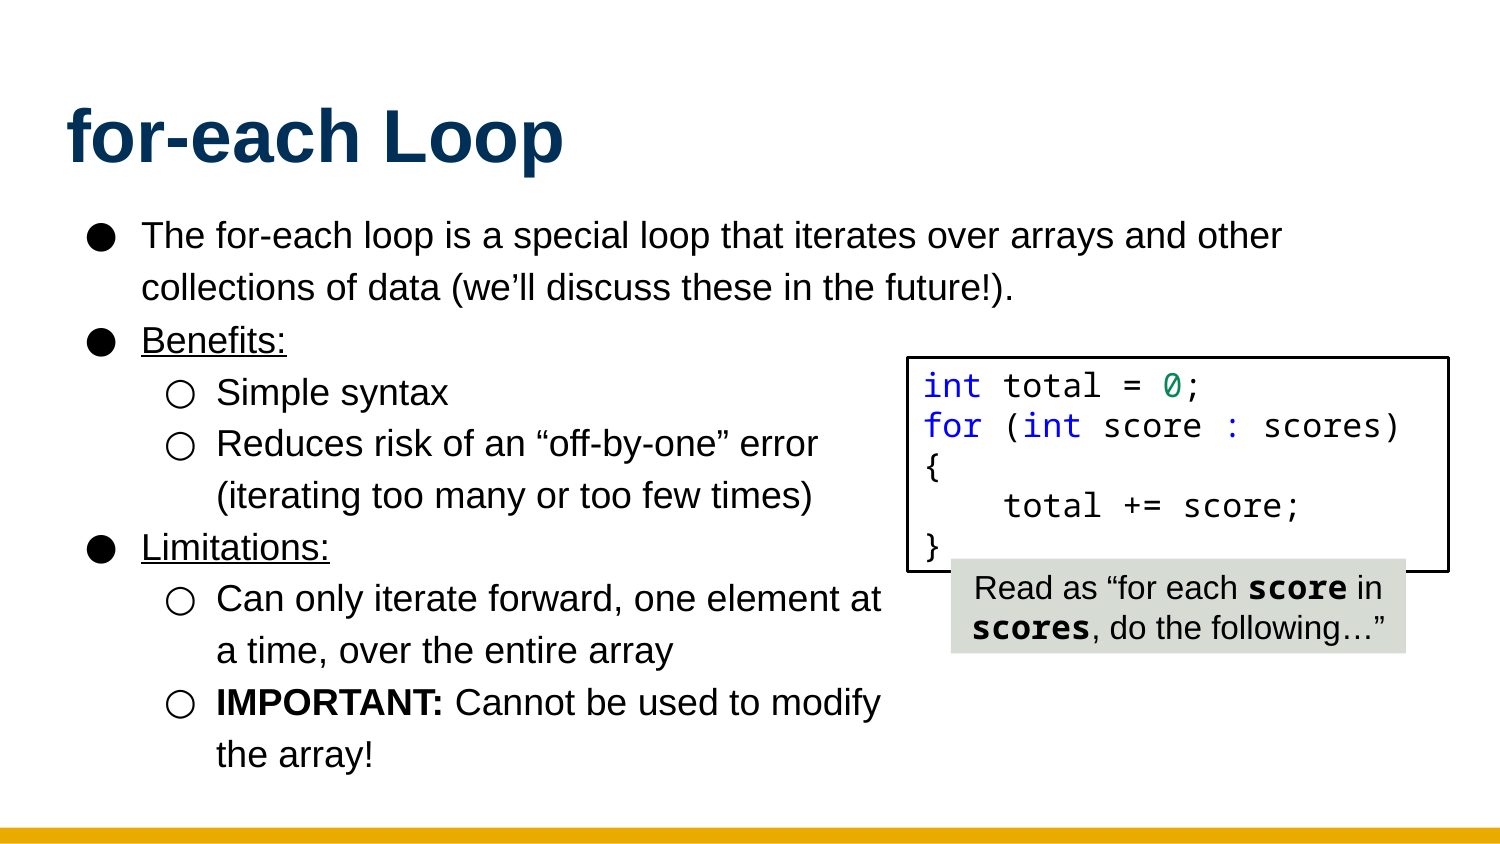

# for-each Loop
The for-each loop is a special loop that iterates over arrays and other collections of data (we’ll discuss these in the future!).
Benefits:
Simple syntax
Reduces risk of an “off-by-one” error (iterating too many or too few times)
Limitations:
Can only iterate forward, one element at a time, over the entire array
IMPORTANT: Cannot be used to modify the array!
int total = 0;
for (int score : scores) {
 total += score;
}
Read as “for each score in scores, do the following…”